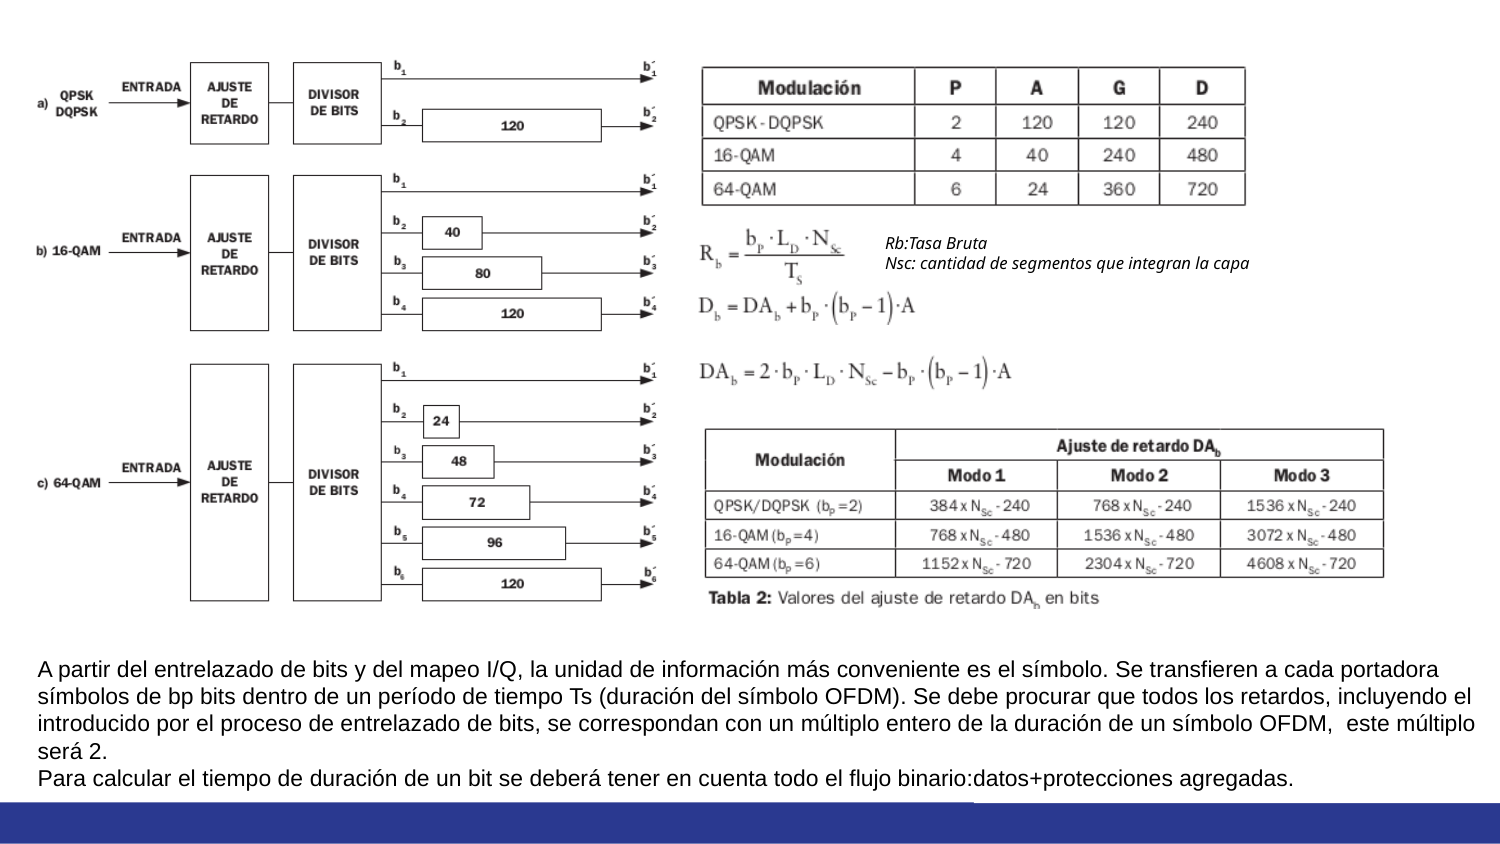

Rb:Tasa Bruta
Nsc: cantidad de segmentos que integran la capa
A partir del entrelazado de bits y del mapeo I/Q, la unidad de información más conveniente es el símbolo. Se transfieren a cada portadora símbolos de bp bits dentro de un período de tiempo Ts (duración del símbolo OFDM). Se debe procurar que todos los retardos, incluyendo el introducido por el proceso de entrelazado de bits, se correspondan con un múltiplo entero de la duración de un símbolo OFDM, este múltiplo será 2.
Para calcular el tiempo de duración de un bit se deberá tener en cuenta todo el flujo binario:datos+protecciones agregadas.